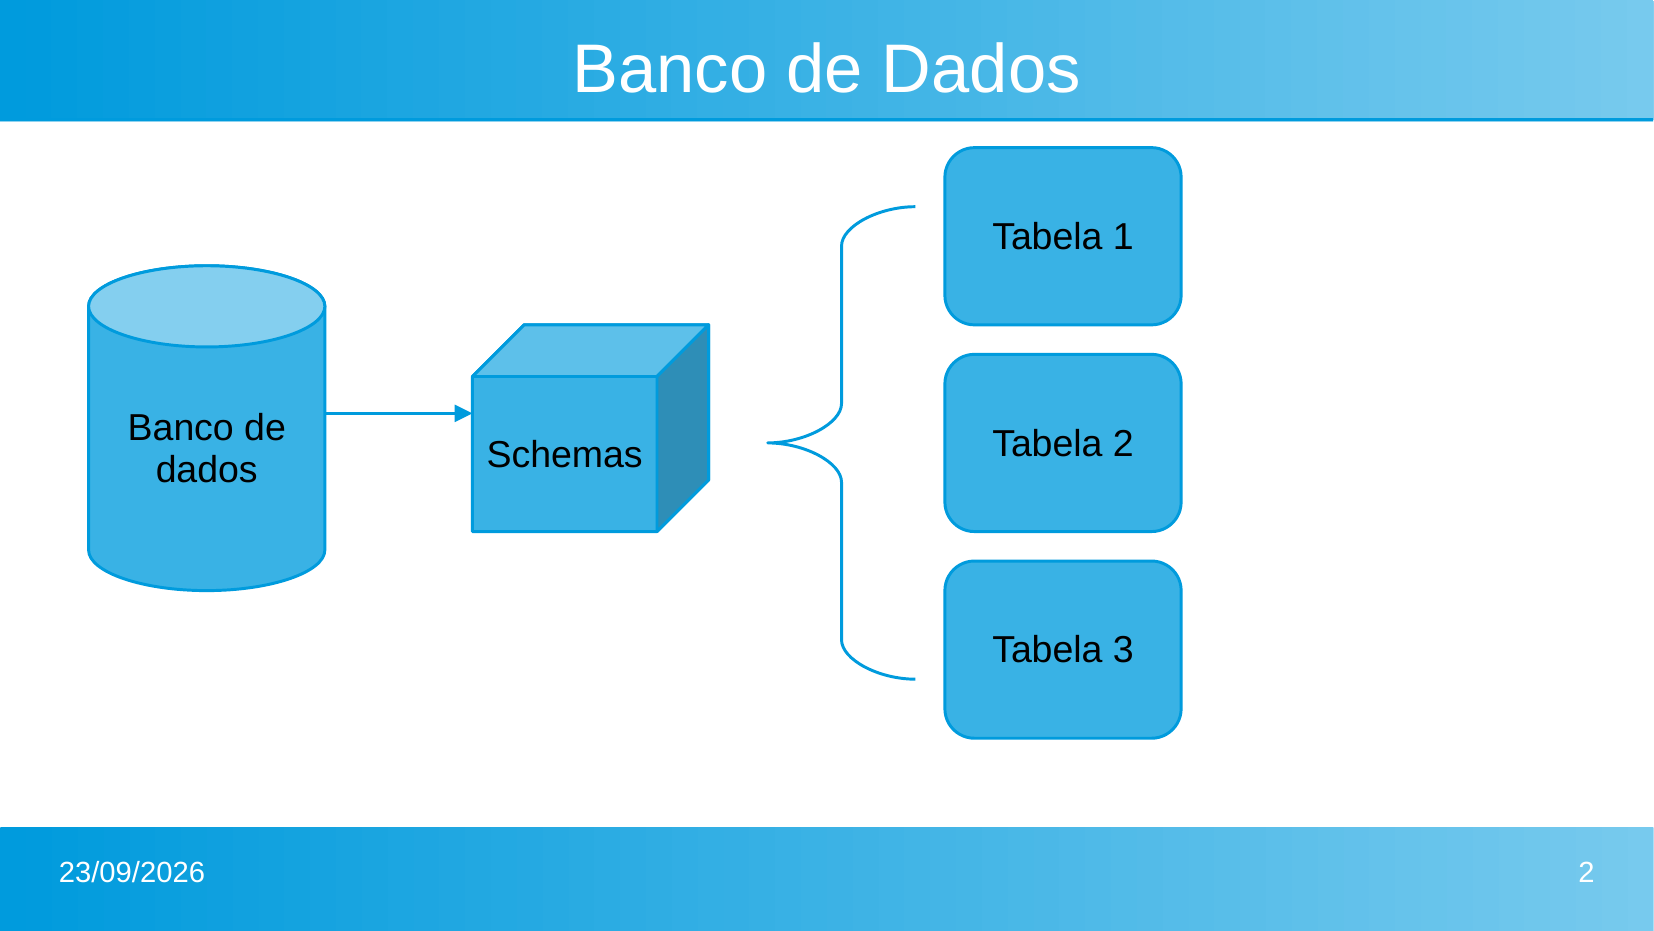

# Banco de Dados
Tabela 1
Banco de
dados
Schemas
Tabela 2
Tabela 3
2